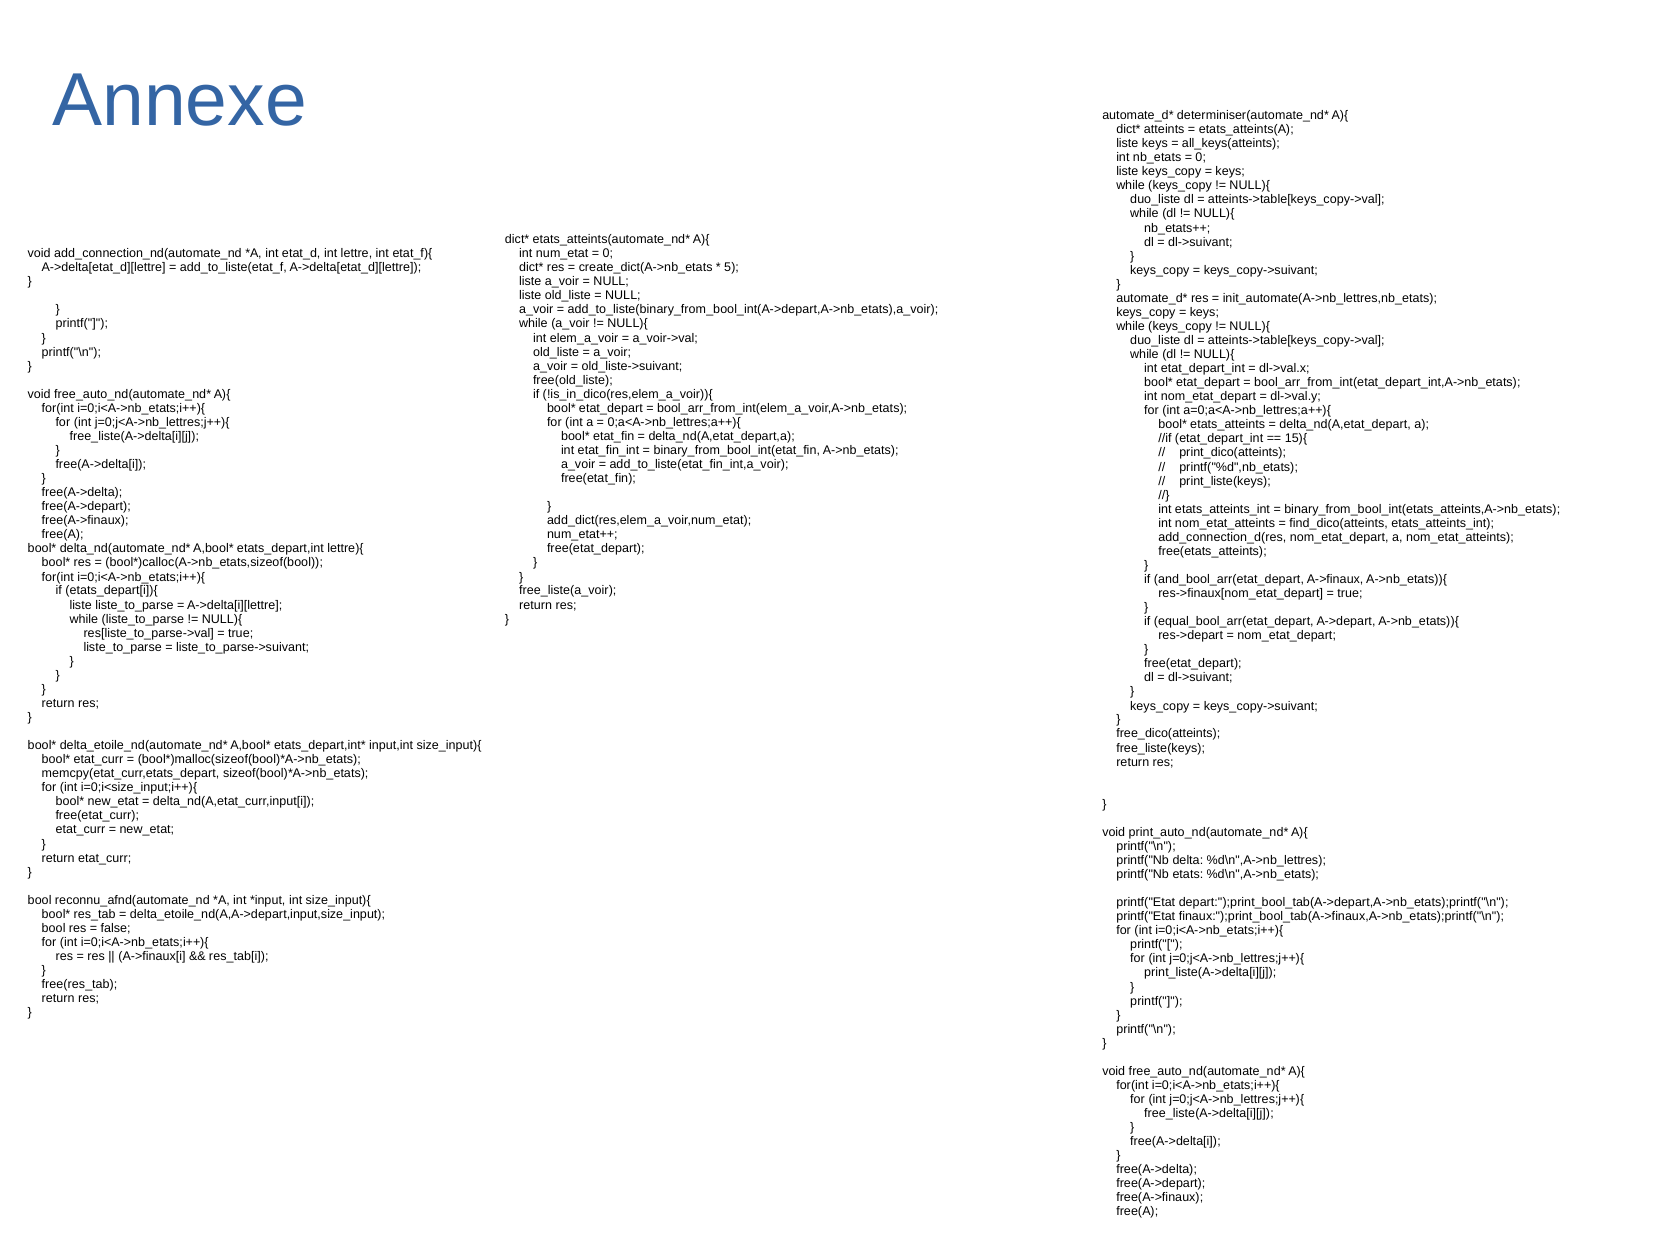

Annexe
automate_d* determiniser(automate_nd* A){
 dict* atteints = etats_atteints(A);
 liste keys = all_keys(atteints);
 int nb_etats = 0;
 liste keys_copy = keys;
 while (keys_copy != NULL){
 duo_liste dl = atteints->table[keys_copy->val];
 while (dl != NULL){
 nb_etats++;
 dl = dl->suivant;
 }
 keys_copy = keys_copy->suivant;
 }
 automate_d* res = init_automate(A->nb_lettres,nb_etats);
 keys_copy = keys;
 while (keys_copy != NULL){
 duo_liste dl = atteints->table[keys_copy->val];
 while (dl != NULL){
 int etat_depart_int = dl->val.x;
 bool* etat_depart = bool_arr_from_int(etat_depart_int,A->nb_etats);
 int nom_etat_depart = dl->val.y;
 for (int a=0;a<A->nb_lettres;a++){
 bool* etats_atteints = delta_nd(A,etat_depart, a);
 //if (etat_depart_int == 15){
 // print_dico(atteints);
 // printf("%d",nb_etats);
 // print_liste(keys);
 //}
 int etats_atteints_int = binary_from_bool_int(etats_atteints,A->nb_etats);
 int nom_etat_atteints = find_dico(atteints, etats_atteints_int);
 add_connection_d(res, nom_etat_depart, a, nom_etat_atteints);
 free(etats_atteints);
 }
 if (and_bool_arr(etat_depart, A->finaux, A->nb_etats)){
 res->finaux[nom_etat_depart] = true;
 }
 if (equal_bool_arr(etat_depart, A->depart, A->nb_etats)){
 res->depart = nom_etat_depart;
 }
 free(etat_depart);
 dl = dl->suivant;
 }
 keys_copy = keys_copy->suivant;
 }
 free_dico(atteints);
 free_liste(keys);
 return res;
}
void print_auto_nd(automate_nd* A){
 printf("\n");
 printf("Nb delta: %d\n",A->nb_lettres);
 printf("Nb etats: %d\n",A->nb_etats);
 printf("Etat depart:");print_bool_tab(A->depart,A->nb_etats);printf("\n");
 printf("Etat finaux:");print_bool_tab(A->finaux,A->nb_etats);printf("\n");
 for (int i=0;i<A->nb_etats;i++){
 printf("[");
 for (int j=0;j<A->nb_lettres;j++){
 print_liste(A->delta[i][j]);
 }
 printf("]");
 }
 printf("\n");
}
void free_auto_nd(automate_nd* A){
 for(int i=0;i<A->nb_etats;i++){
 for (int j=0;j<A->nb_lettres;j++){
 free_liste(A->delta[i][j]);
 }
 free(A->delta[i]);
 }
 free(A->delta);
 free(A->depart);
 free(A->finaux);
 free(A);
void add_connection_nd(automate_nd *A, int etat_d, int lettre, int etat_f){
 A->delta[etat_d][lettre] = add_to_liste(etat_f, A->delta[etat_d][lettre]);
}
 }
 printf("]");
 }
 printf("\n");
}
void free_auto_nd(automate_nd* A){
 for(int i=0;i<A->nb_etats;i++){
 for (int j=0;j<A->nb_lettres;j++){
 free_liste(A->delta[i][j]);
 }
 free(A->delta[i]);
 }
 free(A->delta);
 free(A->depart);
 free(A->finaux);
 free(A);
bool* delta_nd(automate_nd* A,bool* etats_depart,int lettre){
 bool* res = (bool*)calloc(A->nb_etats,sizeof(bool));
 for(int i=0;i<A->nb_etats;i++){
 if (etats_depart[i]){
 liste liste_to_parse = A->delta[i][lettre];
 while (liste_to_parse != NULL){
 res[liste_to_parse->val] = true;
 liste_to_parse = liste_to_parse->suivant;
 }
 }
 }
 return res;
}
bool* delta_etoile_nd(automate_nd* A,bool* etats_depart,int* input,int size_input){
 bool* etat_curr = (bool*)malloc(sizeof(bool)*A->nb_etats);
 memcpy(etat_curr,etats_depart, sizeof(bool)*A->nb_etats);
 for (int i=0;i<size_input;i++){
 bool* new_etat = delta_nd(A,etat_curr,input[i]);
 free(etat_curr);
 etat_curr = new_etat;
 }
 return etat_curr;
}
bool reconnu_afnd(automate_nd *A, int *input, int size_input){
 bool* res_tab = delta_etoile_nd(A,A->depart,input,size_input);
 bool res = false;
 for (int i=0;i<A->nb_etats;i++){
 res = res || (A->finaux[i] && res_tab[i]);
 }
 free(res_tab);
 return res;
}
dict* etats_atteints(automate_nd* A){
 int num_etat = 0;
 dict* res = create_dict(A->nb_etats * 5);
 liste a_voir = NULL;
 liste old_liste = NULL;
 a_voir = add_to_liste(binary_from_bool_int(A->depart,A->nb_etats),a_voir);
 while (a_voir != NULL){
 int elem_a_voir = a_voir->val;
 old_liste = a_voir;
 a_voir = old_liste->suivant;
 free(old_liste);
 if (!is_in_dico(res,elem_a_voir)){
 bool* etat_depart = bool_arr_from_int(elem_a_voir,A->nb_etats);
 for (int a = 0;a<A->nb_lettres;a++){
 bool* etat_fin = delta_nd(A,etat_depart,a);
 int etat_fin_int = binary_from_bool_int(etat_fin, A->nb_etats);
 a_voir = add_to_liste(etat_fin_int,a_voir);
 free(etat_fin);
 }
 add_dict(res,elem_a_voir,num_etat);
 num_etat++;
 free(etat_depart);
 }
 }
 free_liste(a_voir);
 return res;
}